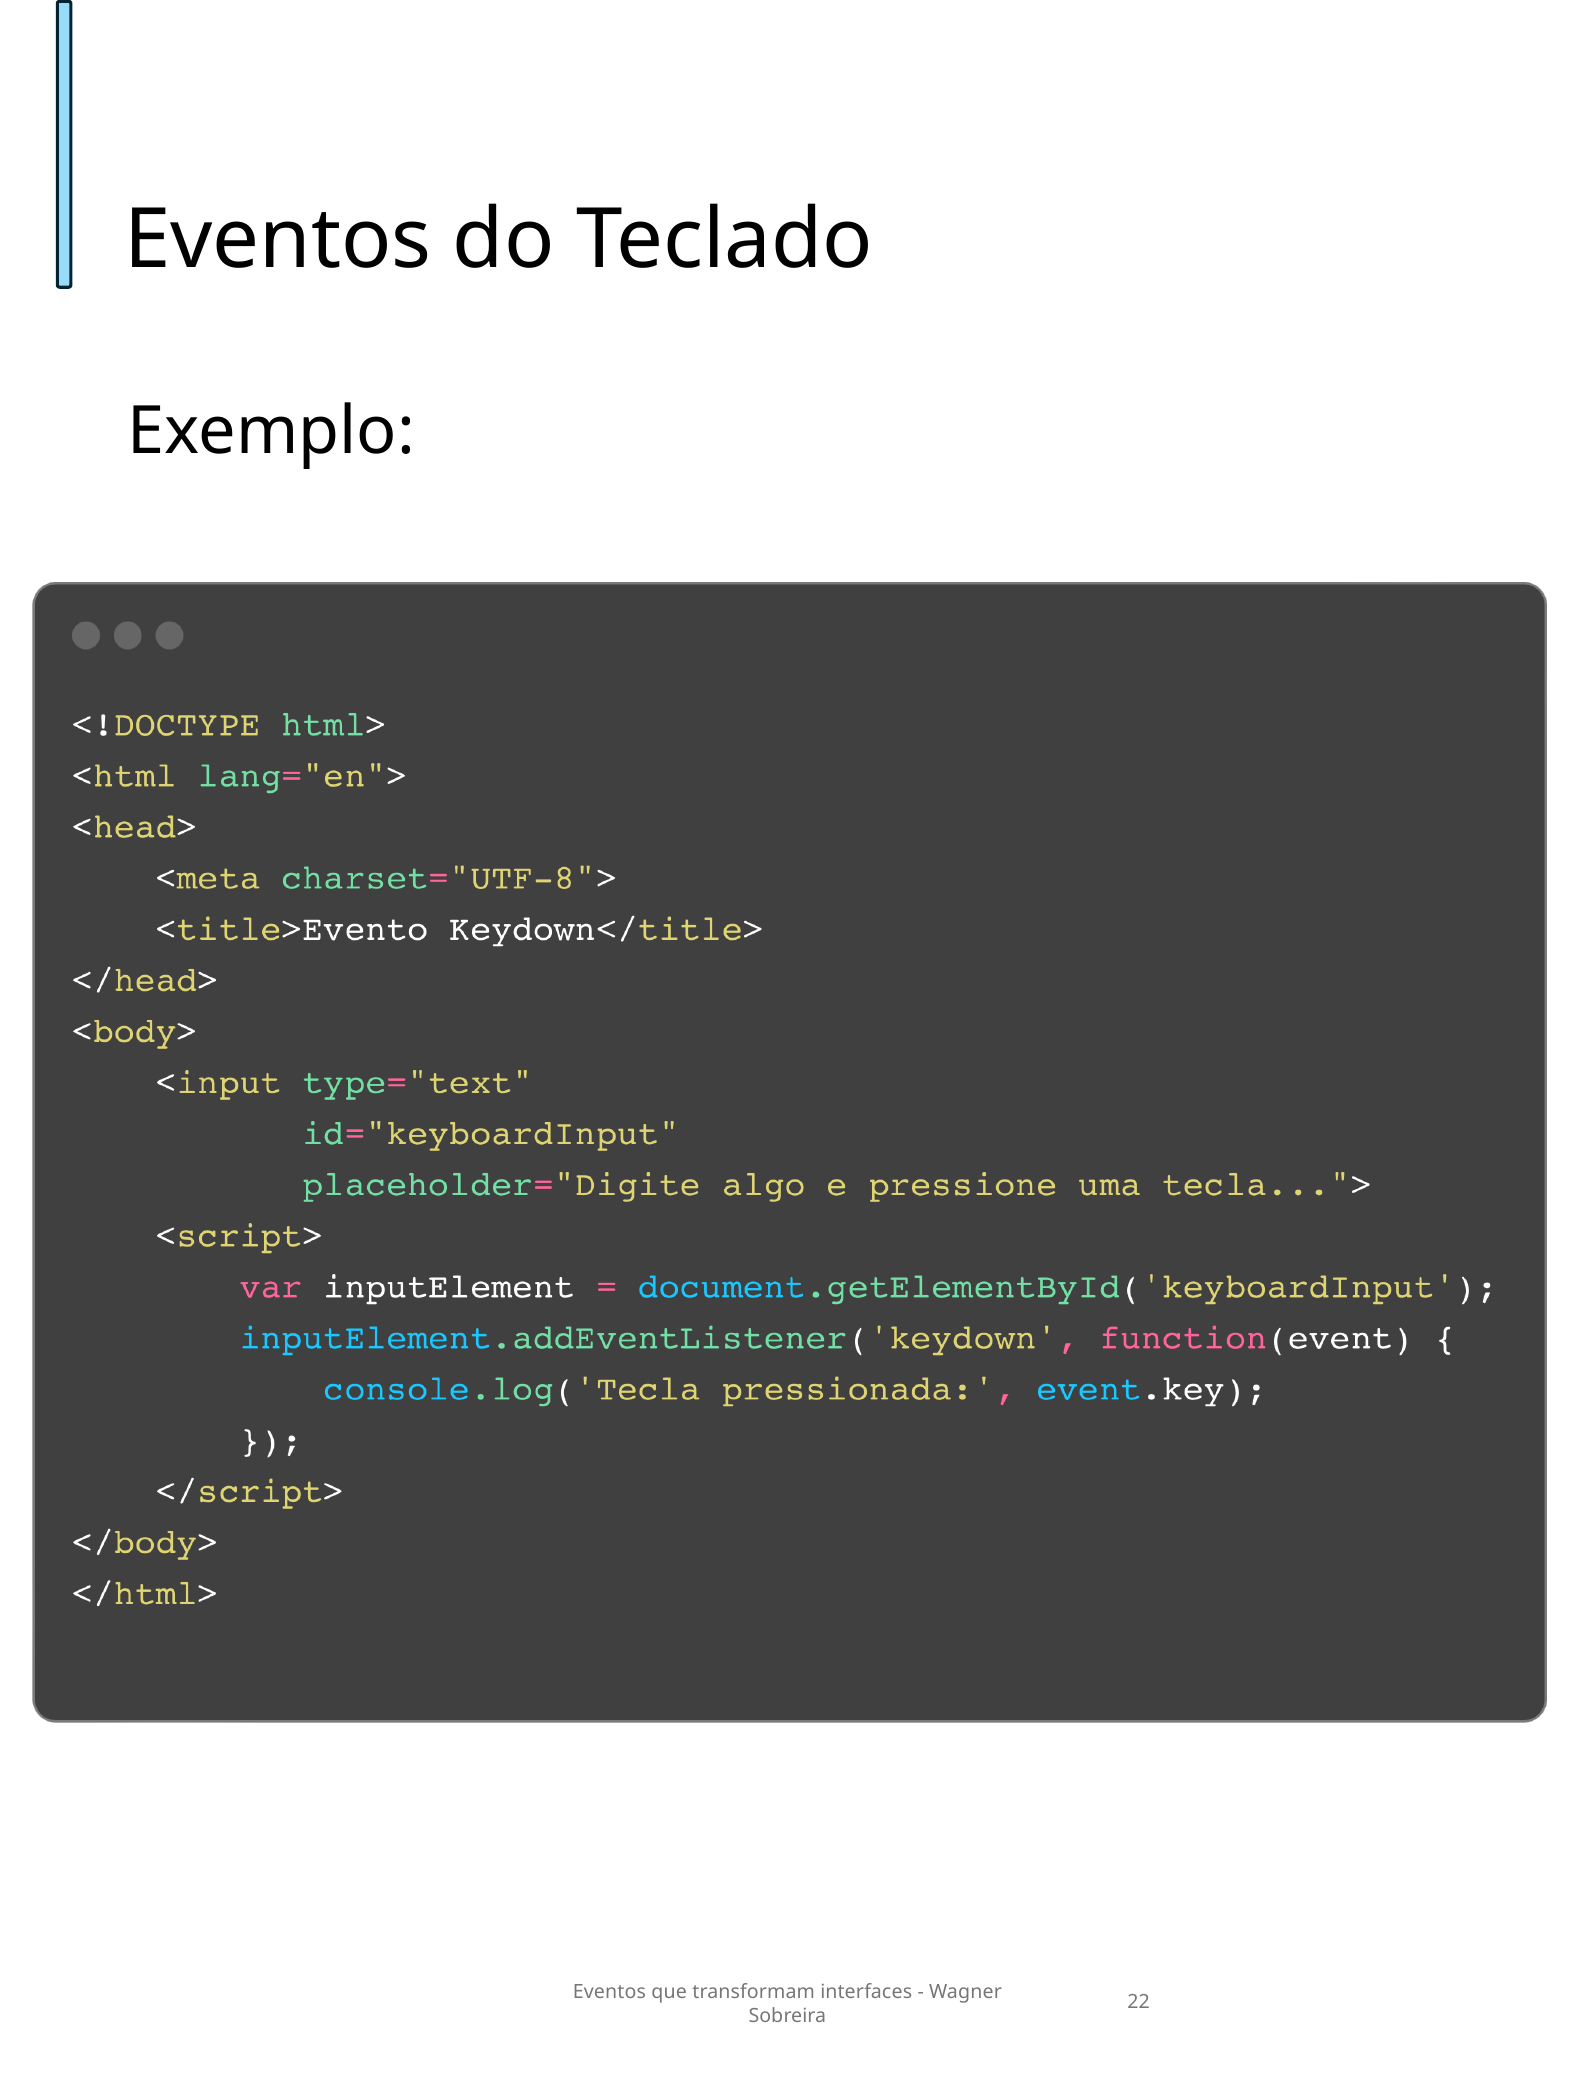

Eventos do Teclado
Exemplo:
Eventos que transformam interfaces - Wagner Sobreira